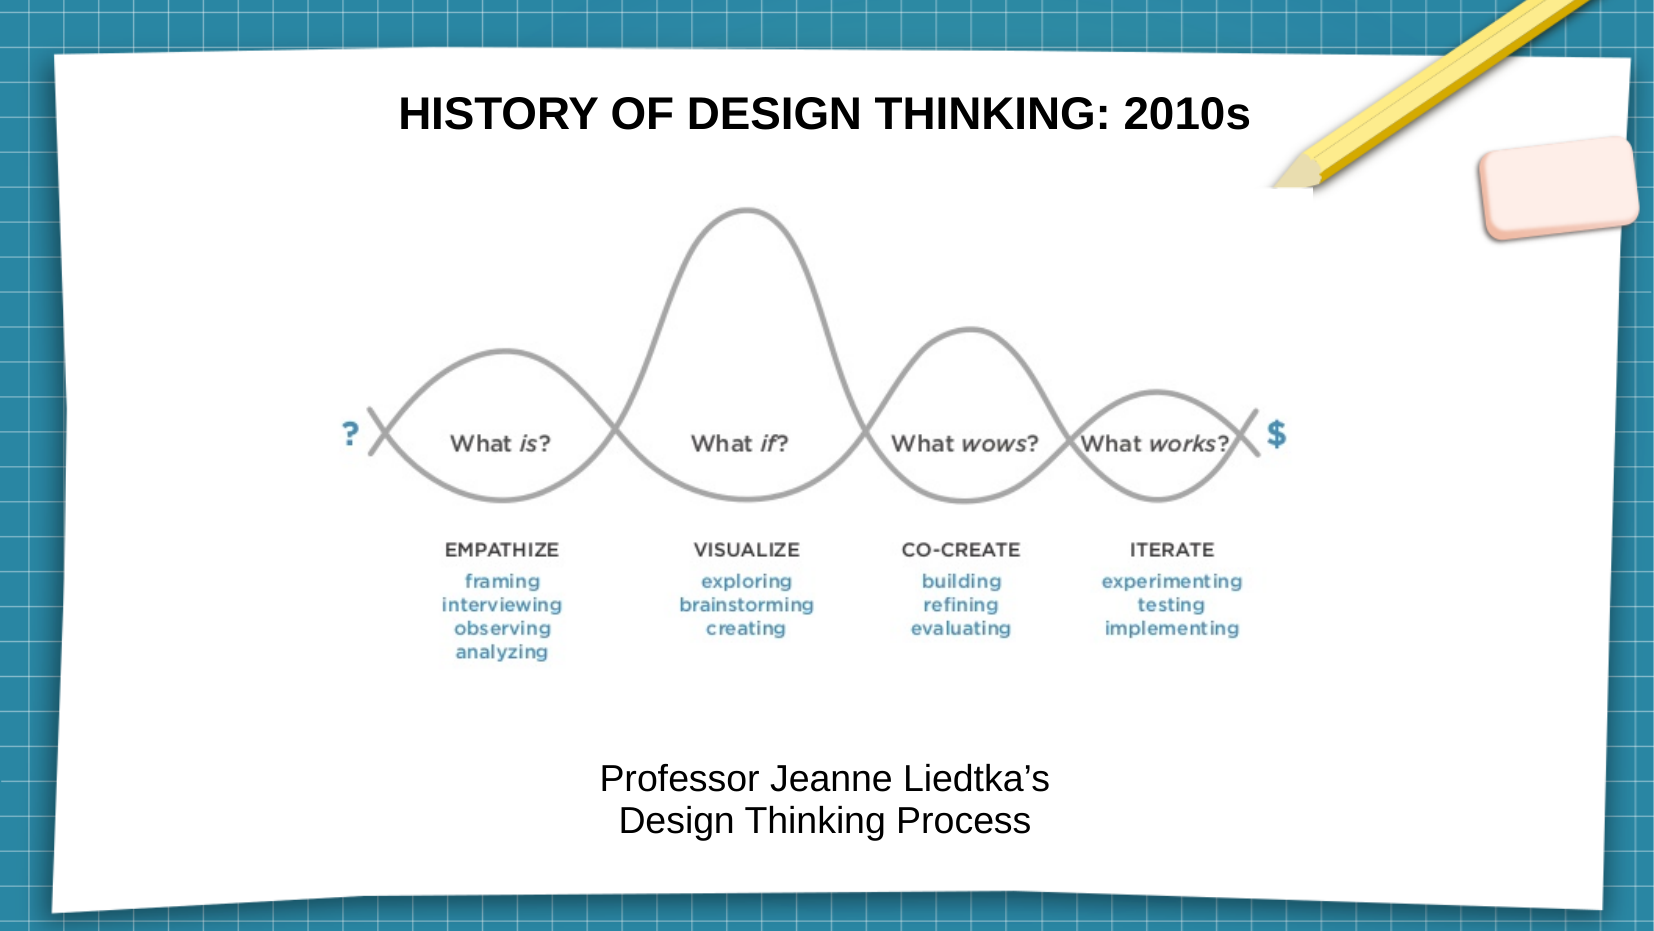

# HISTORY OF DESIGN THINKING: 2010s
Professor Jeanne Liedtka’s Design Thinking Process